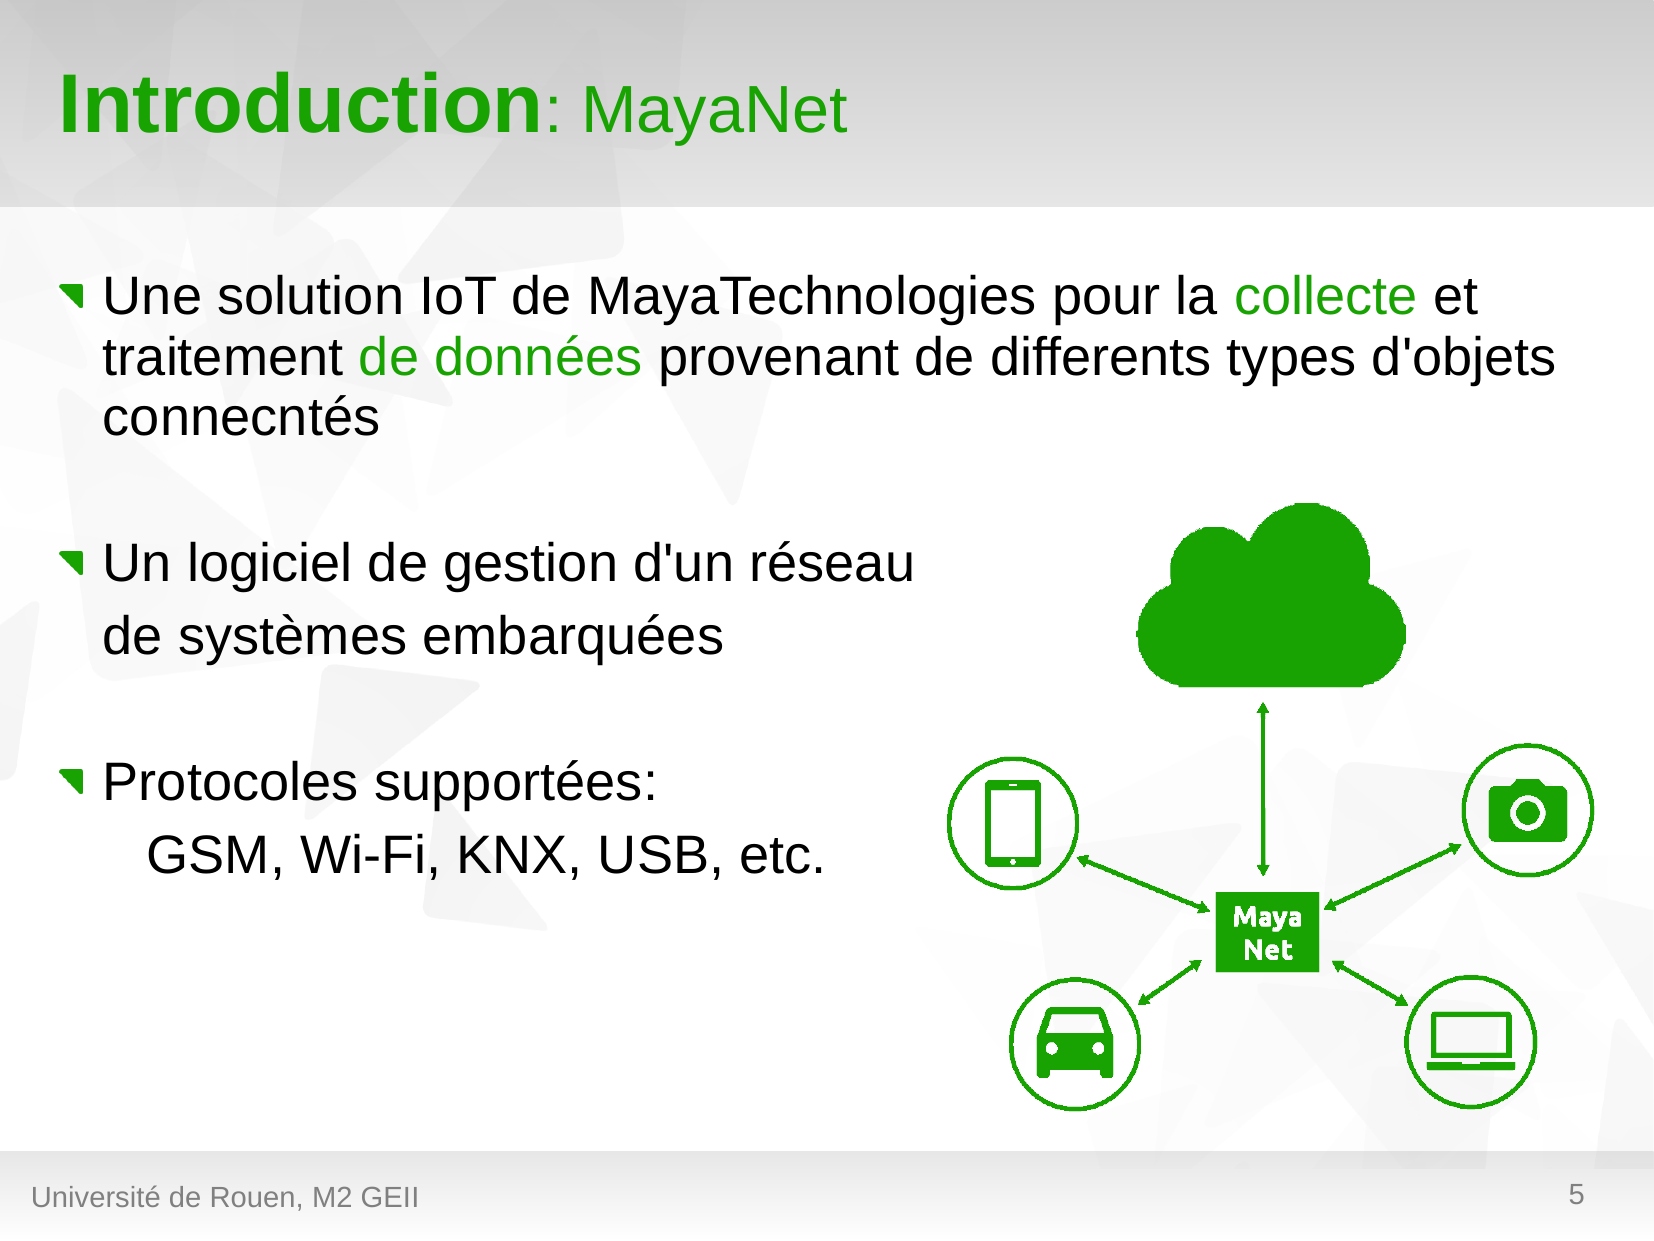

# Introduction: MayaNet
Une solution IoT de MayaTechnologies pour la collecte et traitement de données provenant de differents types d'objets connecntés
Un logiciel de gestion d'un réseau
de systèmes embarquées
Protocoles supportées:
GSM, Wi-Fi, KNX, USB, etc.
5
Université de Rouen, M2 GEII